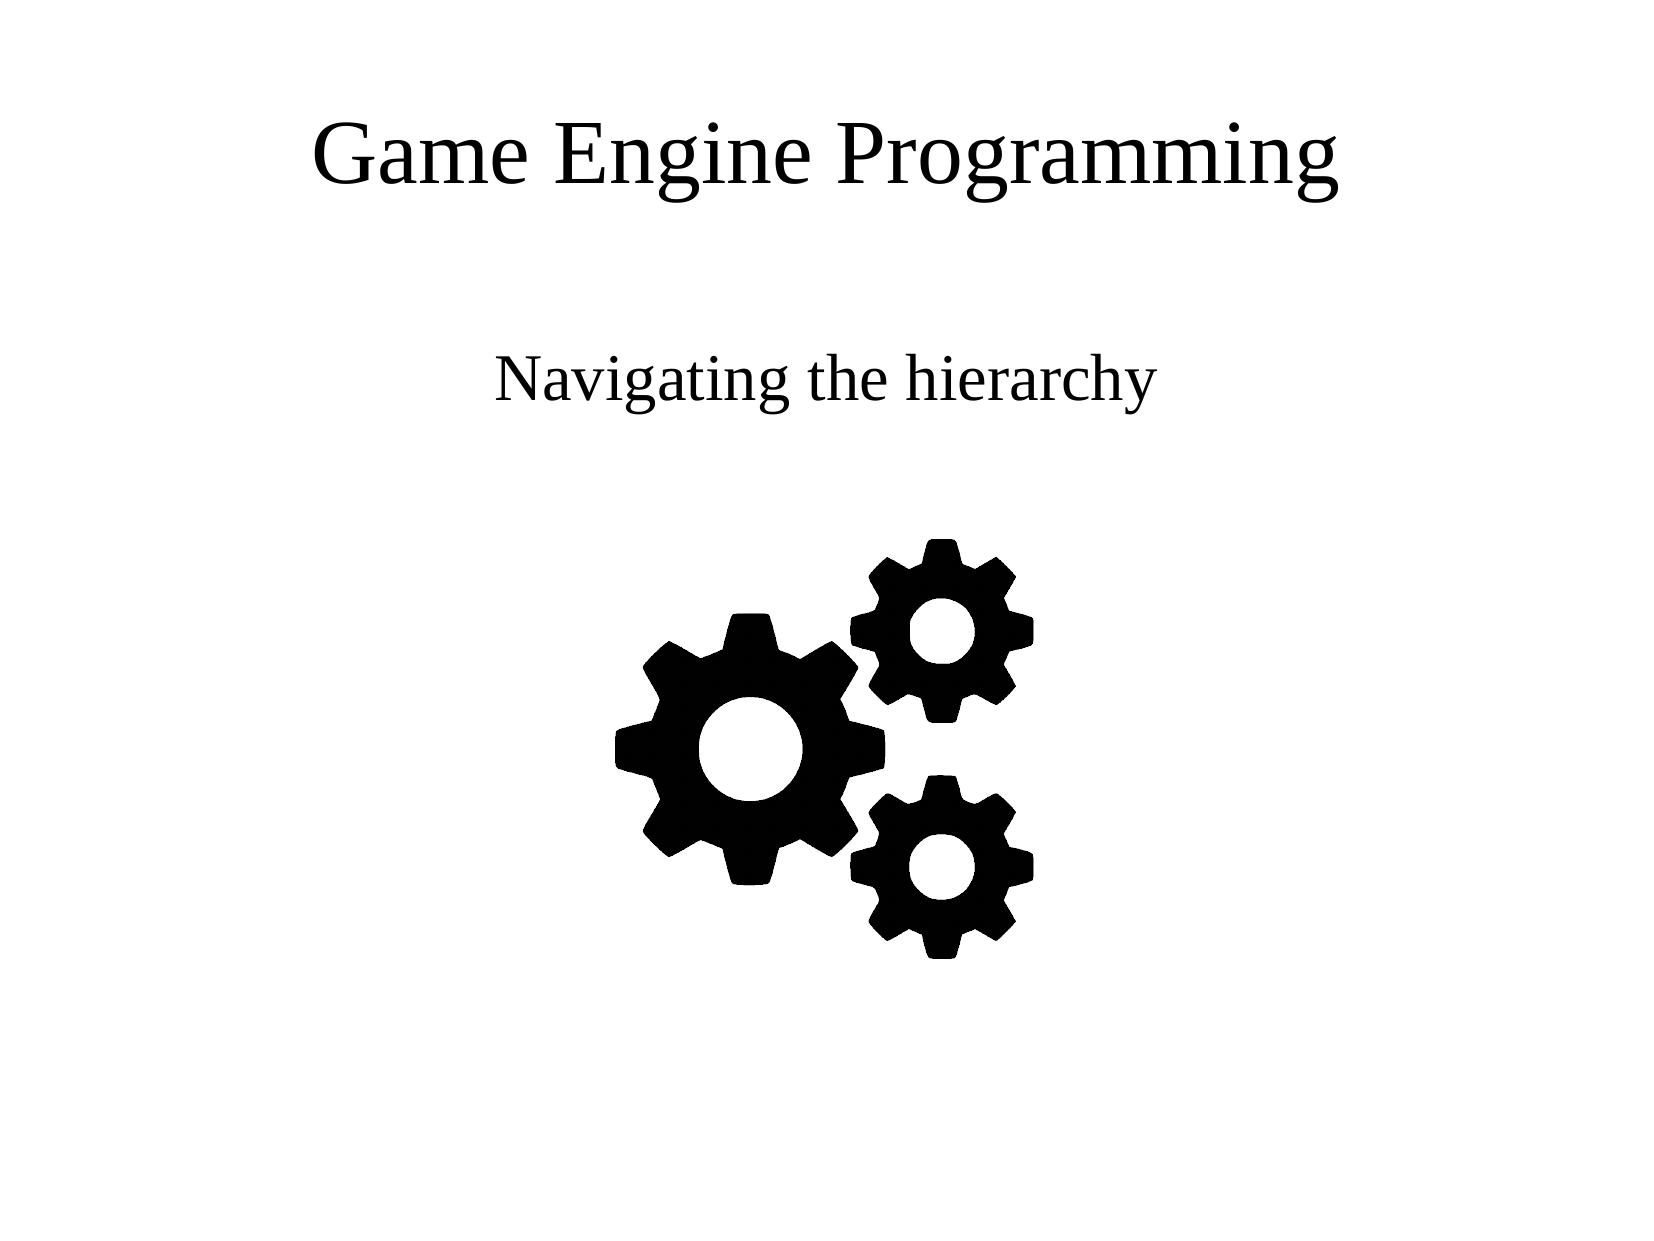

Navigating the hierarchy
# Game Engine Programming